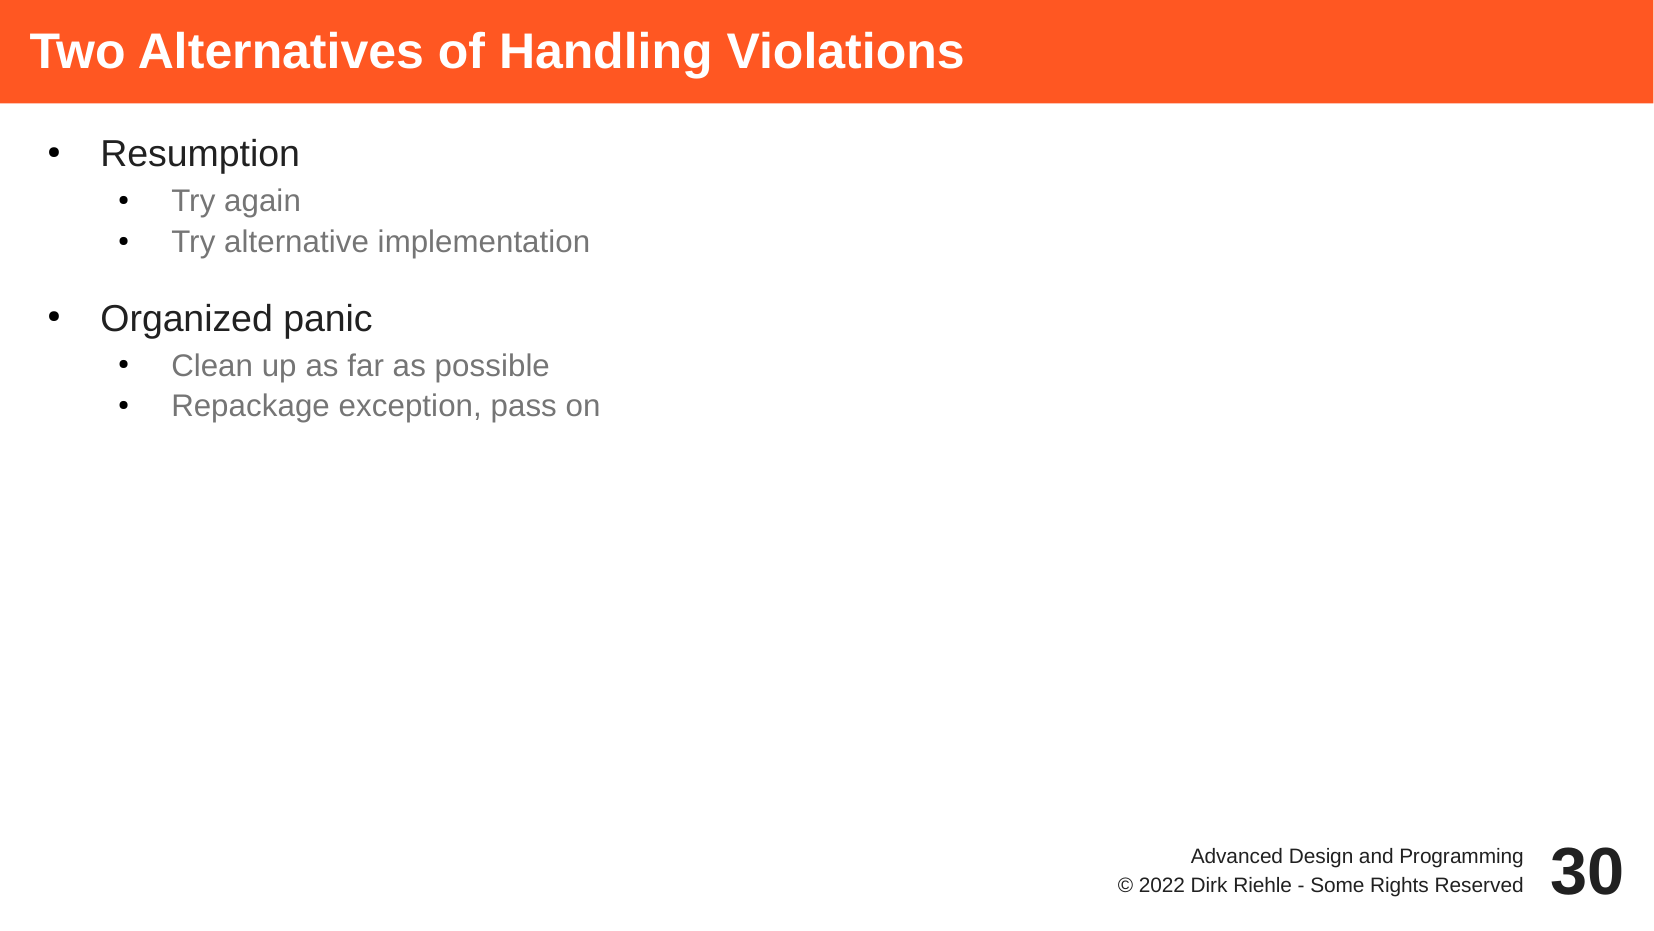

# Two Alternatives of Handling Violations
Resumption
Try again
Try alternative implementation
Organized panic
Clean up as far as possible
Repackage exception, pass on
Advanced Design and Programming
30
© 2022 Dirk Riehle - Some Rights Reserved